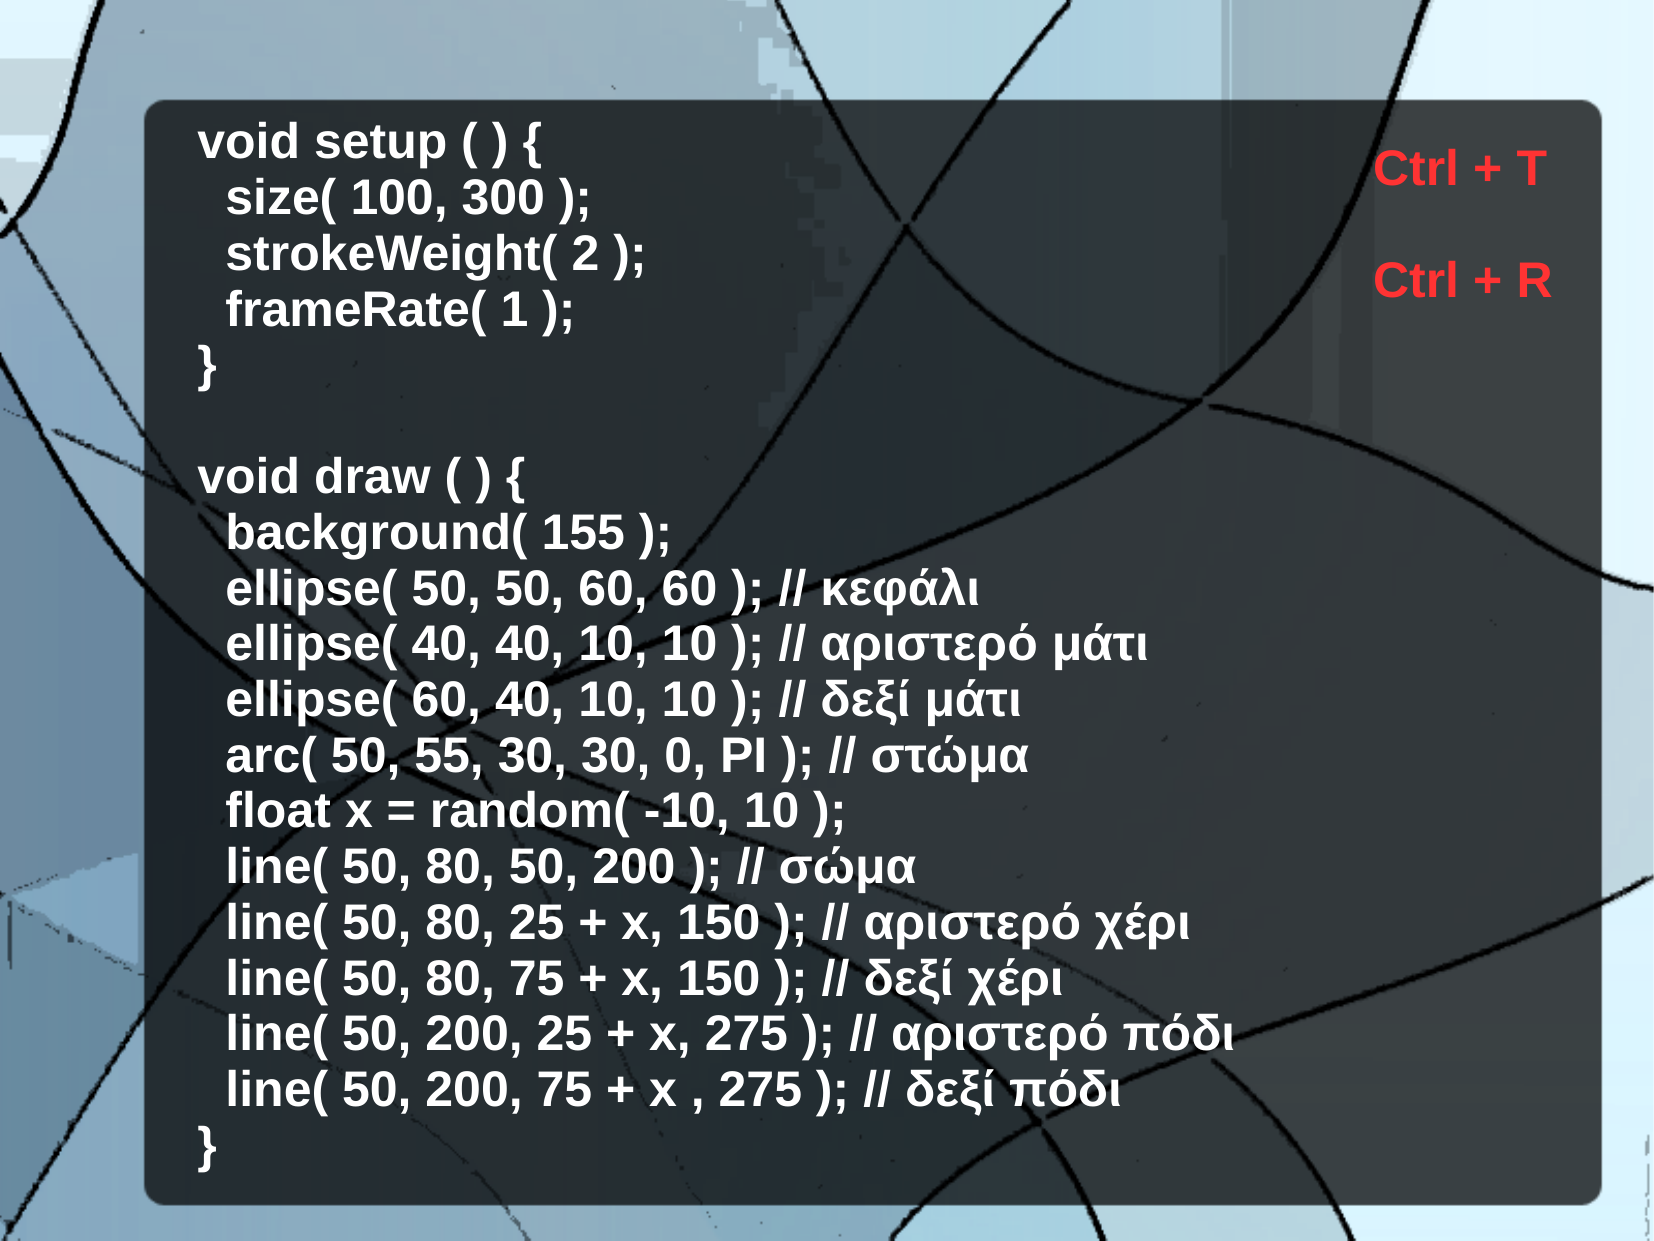

void setup ( ) {
 size( 100, 300 );
 strokeWeight( 2 );
 frameRate( 1 );
}
void draw ( ) {
 background( 155 );
 ellipse( 50, 50, 60, 60 ); // κεφάλι
 ellipse( 40, 40, 10, 10 ); // αριστερό μάτι
 ellipse( 60, 40, 10, 10 ); // δεξί μάτι
 arc( 50, 55, 30, 30, 0, PI ); // στώμα
 float x = random( -10, 10 );
 line( 50, 80, 50, 200 ); // σώμα
 line( 50, 80, 25 + x, 150 ); // αριστερό χέρι
 line( 50, 80, 75 + x, 150 ); // δεξί χέρι
 line( 50, 200, 25 + x, 275 ); // αριστερό πόδι
 line( 50, 200, 75 + x , 275 ); // δεξί πόδι
}
Ctrl + T
Ctrl + R